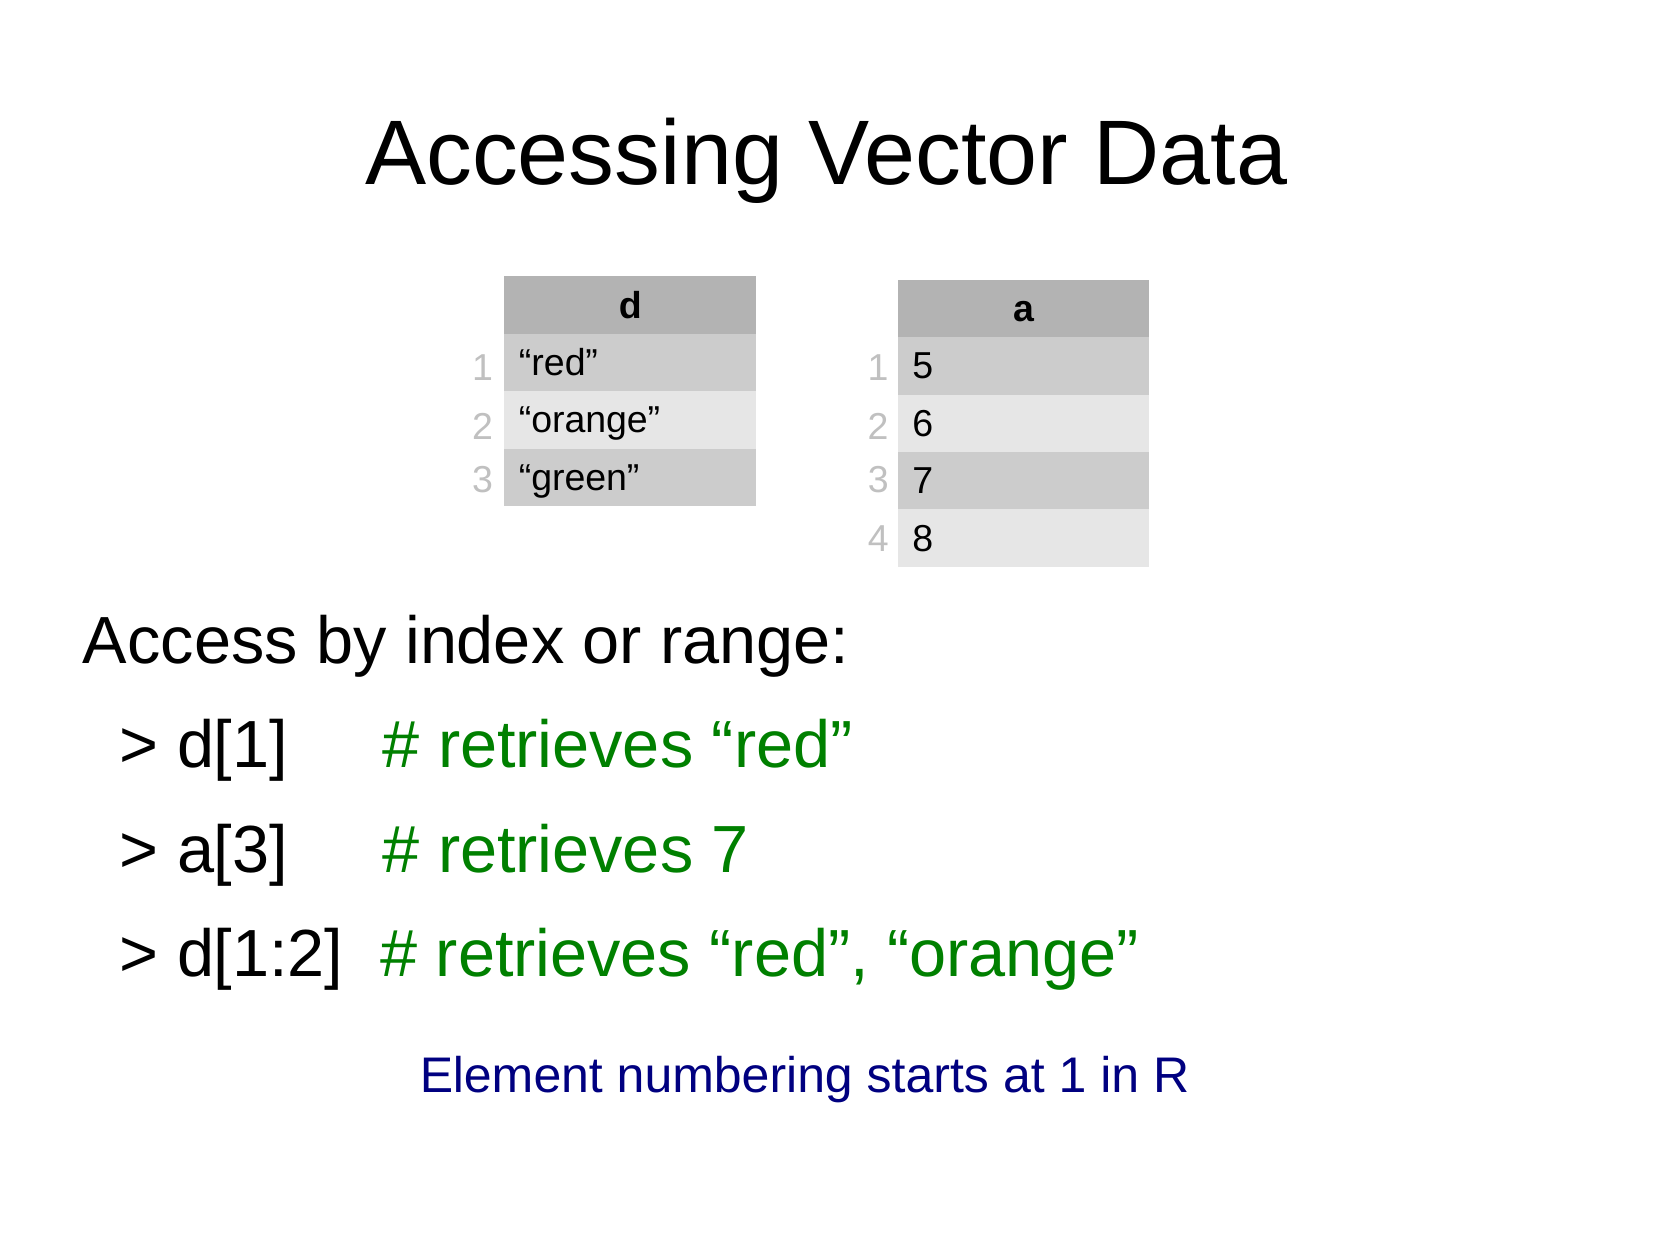

# Accessing Vector Data
| d |
| --- |
| “red” |
| “orange” |
| “green” |
| a |
| --- |
| 5 |
| 6 |
| 7 |
| 8 |
Access by index or range:
 > d[1] 	# retrieves “red”
 > a[3] 	# retrieves 7
 > d[1:2] # retrieves “red”, “orange”
1
1
2
2
3
3
4
Element numbering starts at 1 in R